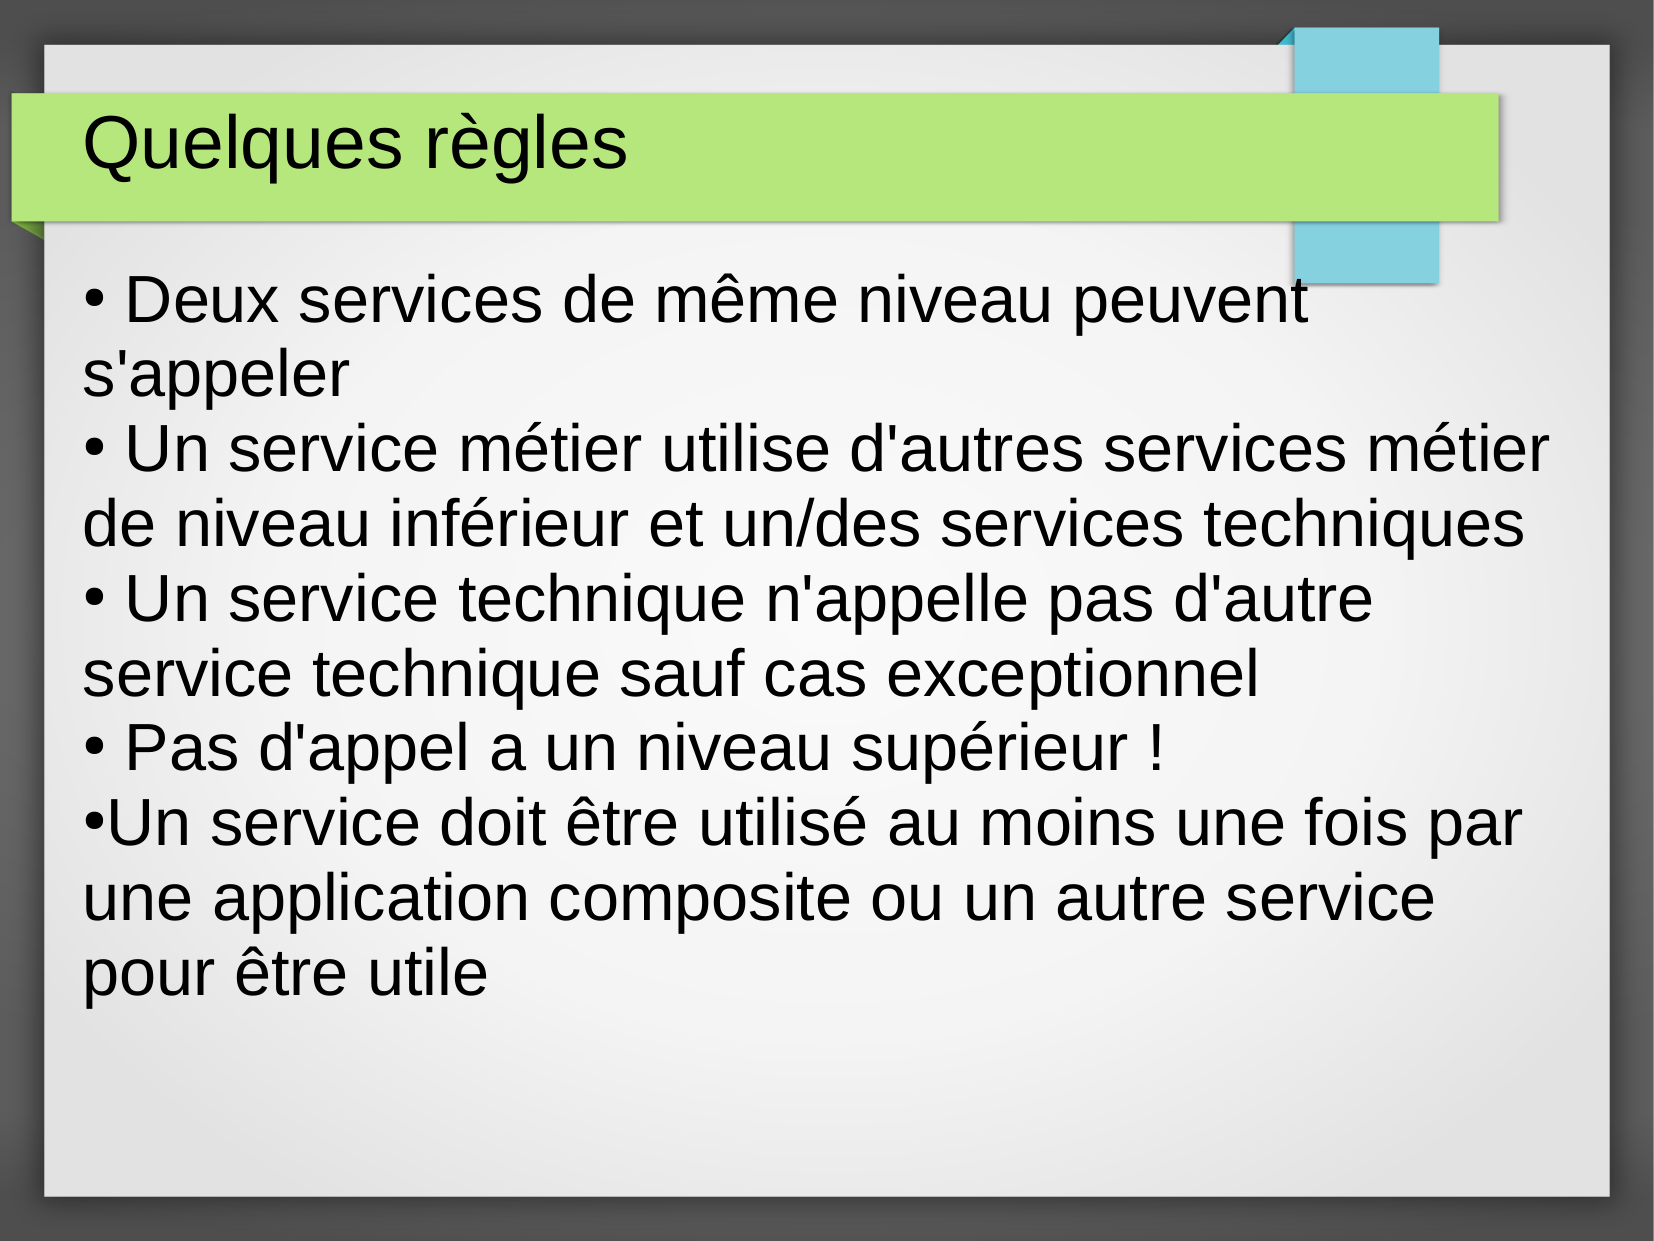

# Quelques règles
 Deux services de même niveau peuvent s'appeler
 Un service métier utilise d'autres services métier de niveau inférieur et un/des services techniques
 Un service technique n'appelle pas d'autre service technique sauf cas exceptionnel
 Pas d'appel a un niveau supérieur !
Un service doit être utilisé au moins une fois par une application composite ou un autre service pour être utile